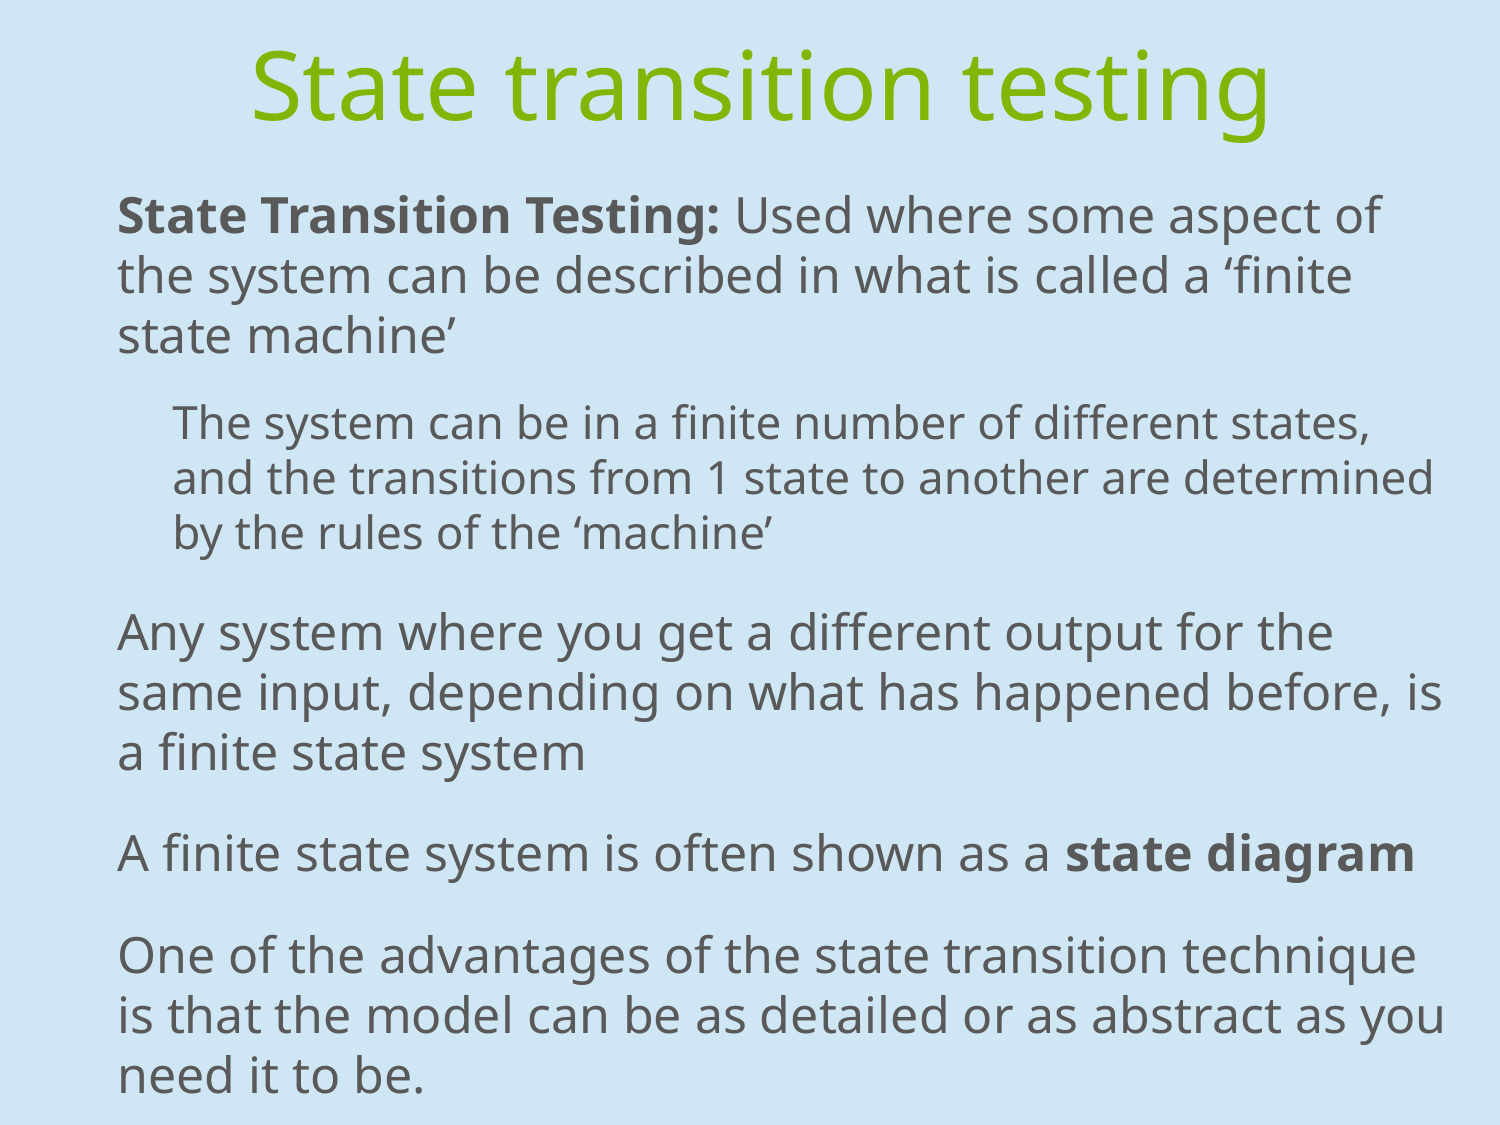

# State transition testing
State Transition Testing: Used where some aspect of the system can be described in what is called a ‘finite state machine’
The system can be in a finite number of different states, and the transitions from 1 state to another are determined by the rules of the ‘machine’
Any system where you get a different output for the same input, depending on what has happened before, is a finite state system
A finite state system is often shown as a state diagram
One of the advantages of the state transition technique is that the model can be as detailed or as abstract as you need it to be.
Where a part of the system is more important (requires more testing) a greater depth of detail can be modeled.
Where the system is less important (requires less testing), the model can use a single state to signify what would otherwise be a series of different states